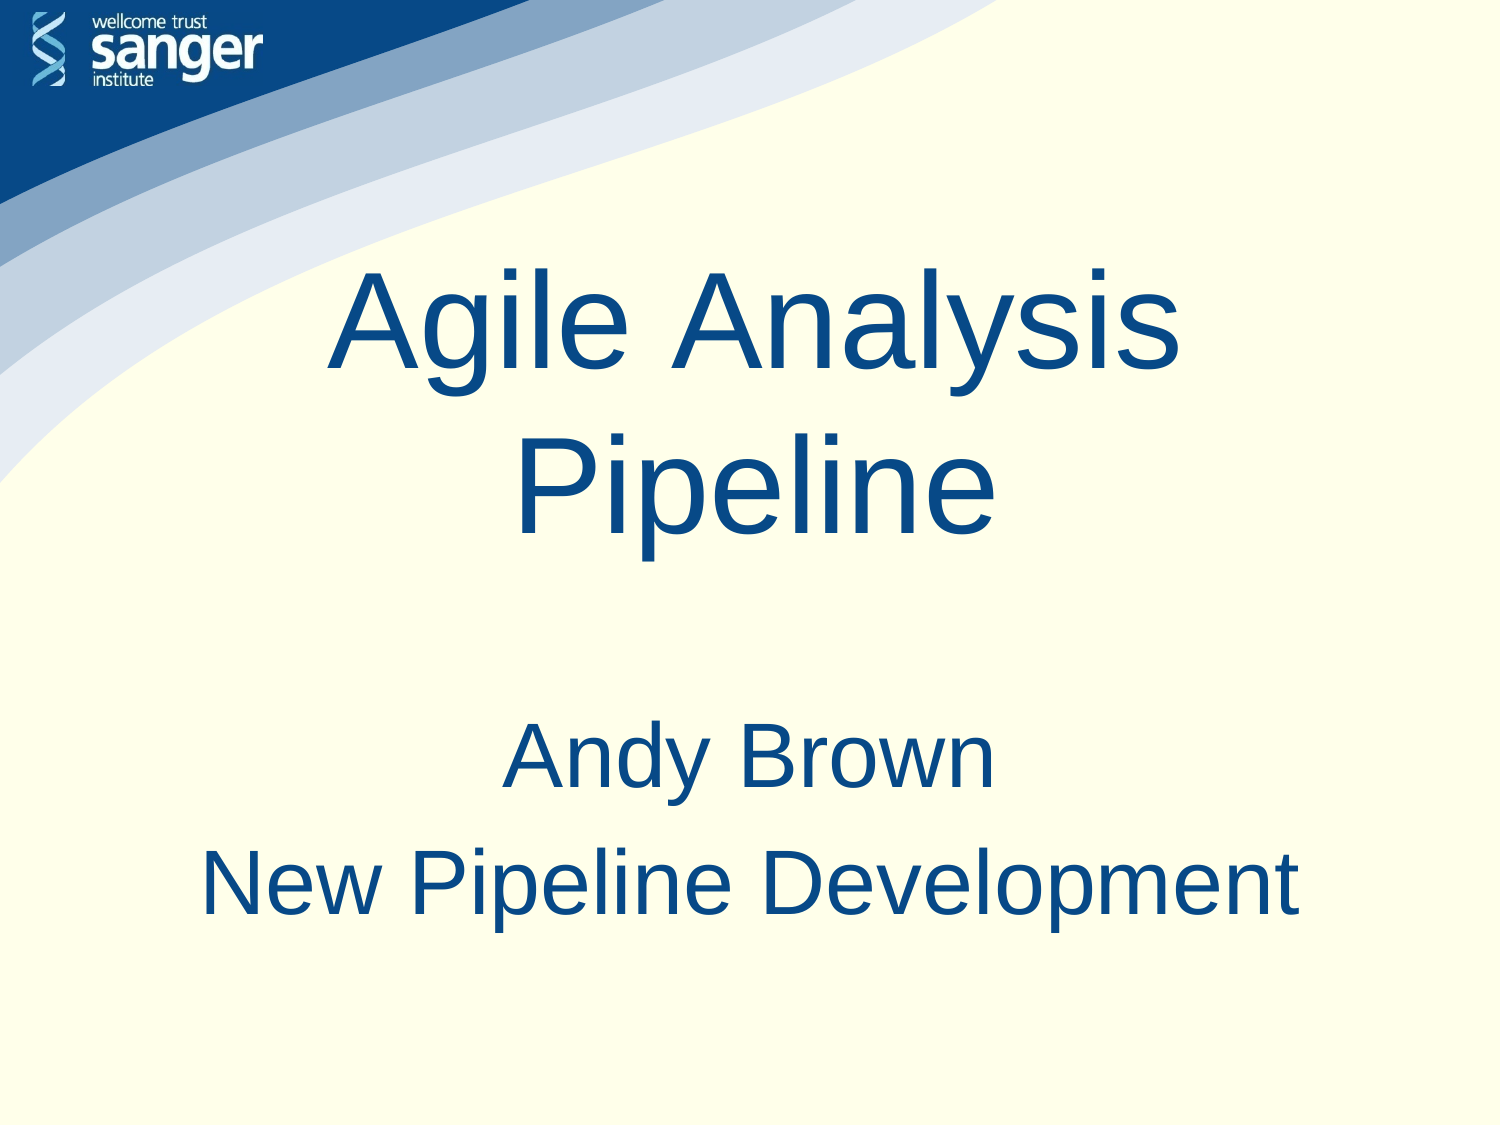

# Agile Analysis Pipeline
Andy Brown
New Pipeline Development